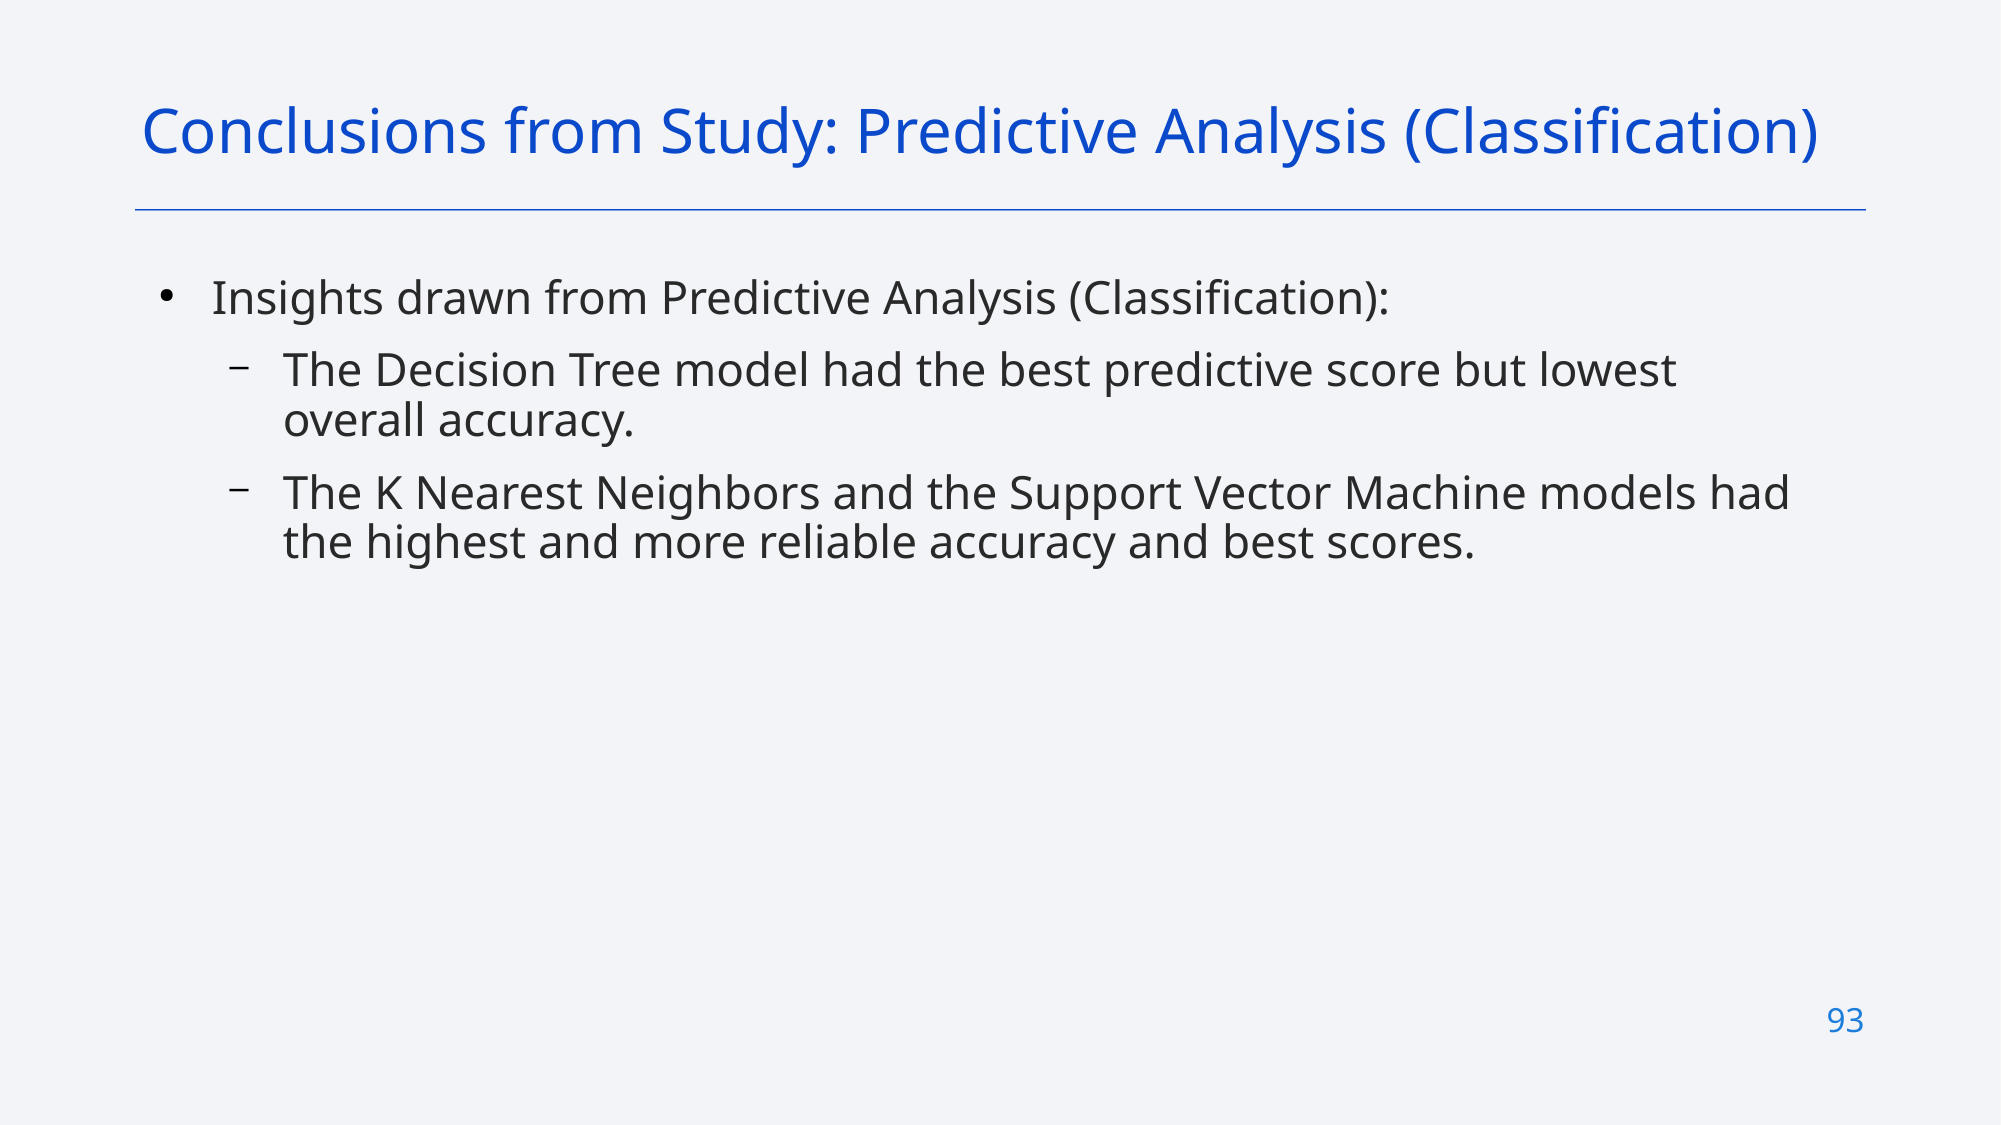

Conclusions from Study: Predictive Analysis (Classification)
# Insights drawn from Predictive Analysis (Classification):
The Decision Tree model had the best predictive score but lowest overall accuracy.
The K Nearest Neighbors and the Support Vector Machine models had the highest and more reliable accuracy and best scores.
93